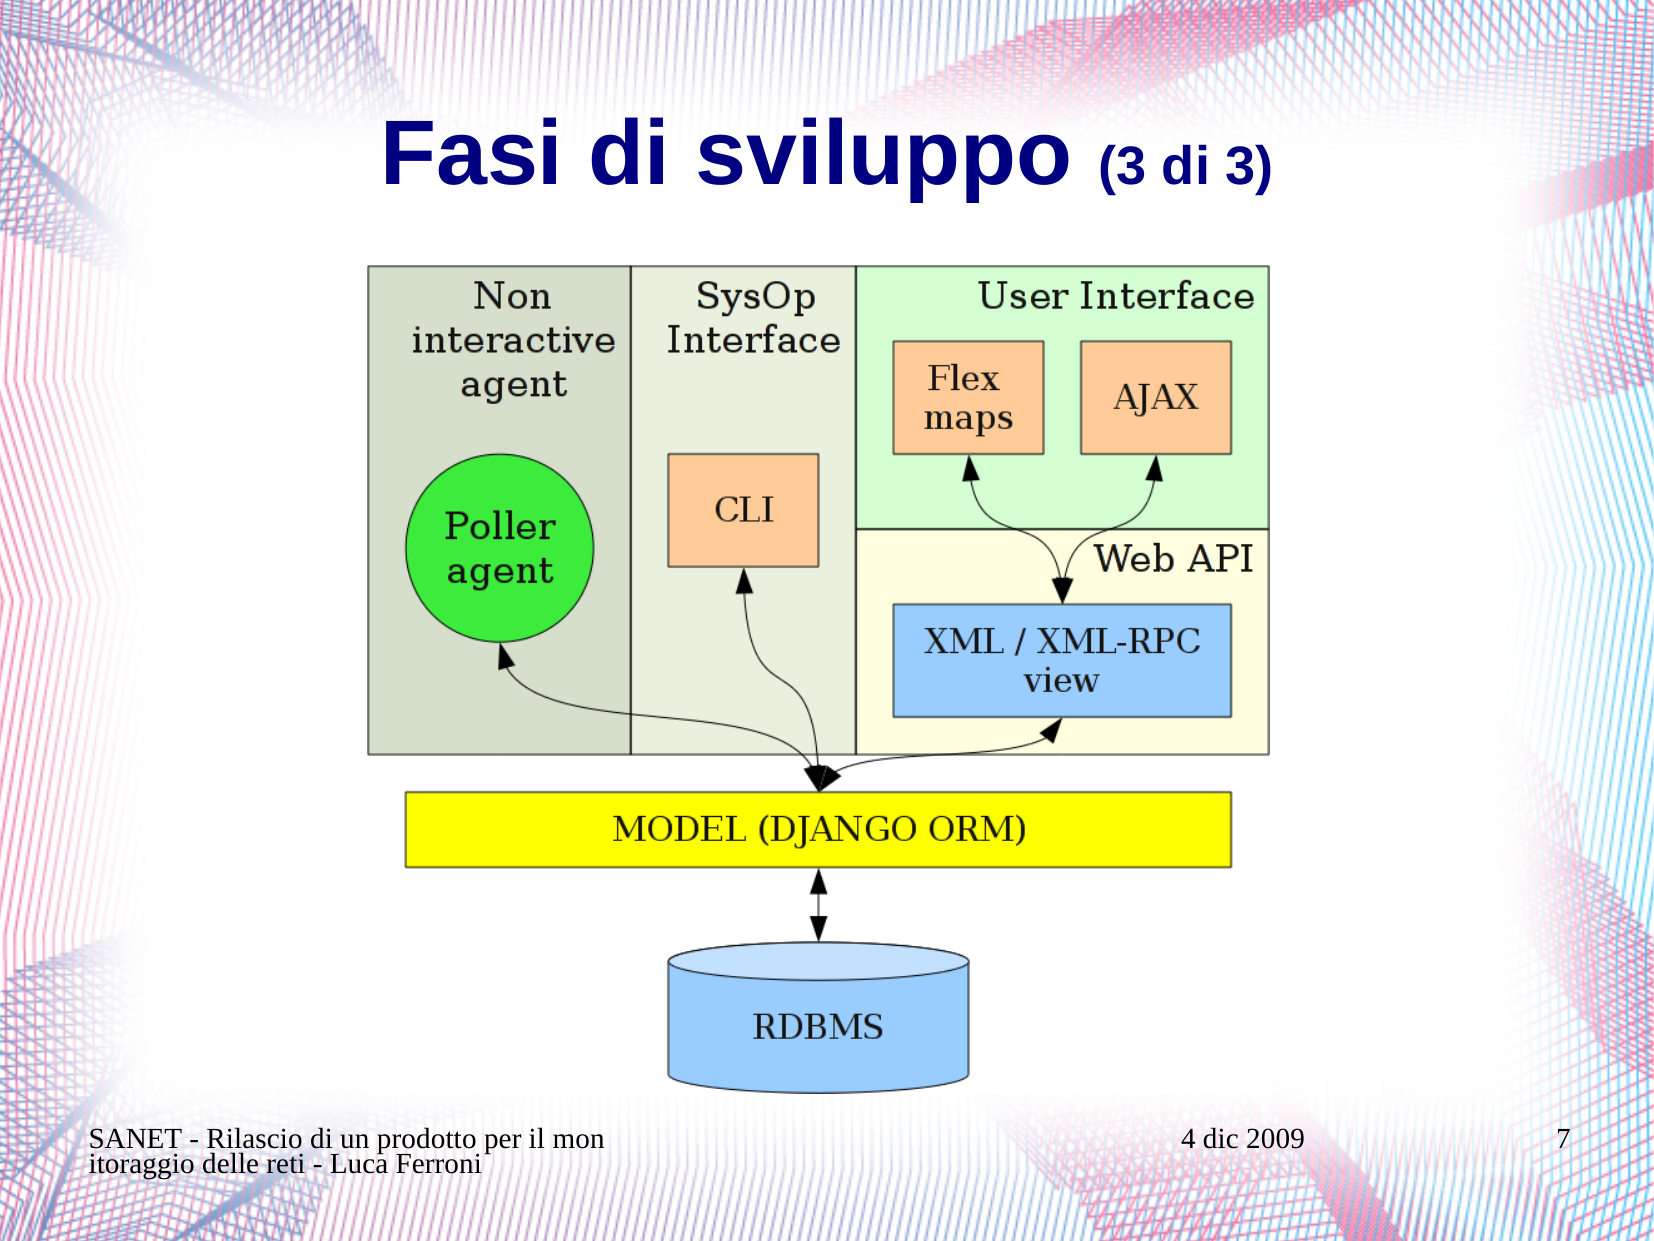

# Fasi di sviluppo (3 di 3)
SANET - Rilascio di un prodotto per il monitoraggio delle reti - Luca Ferroni
7
4 dic 2009